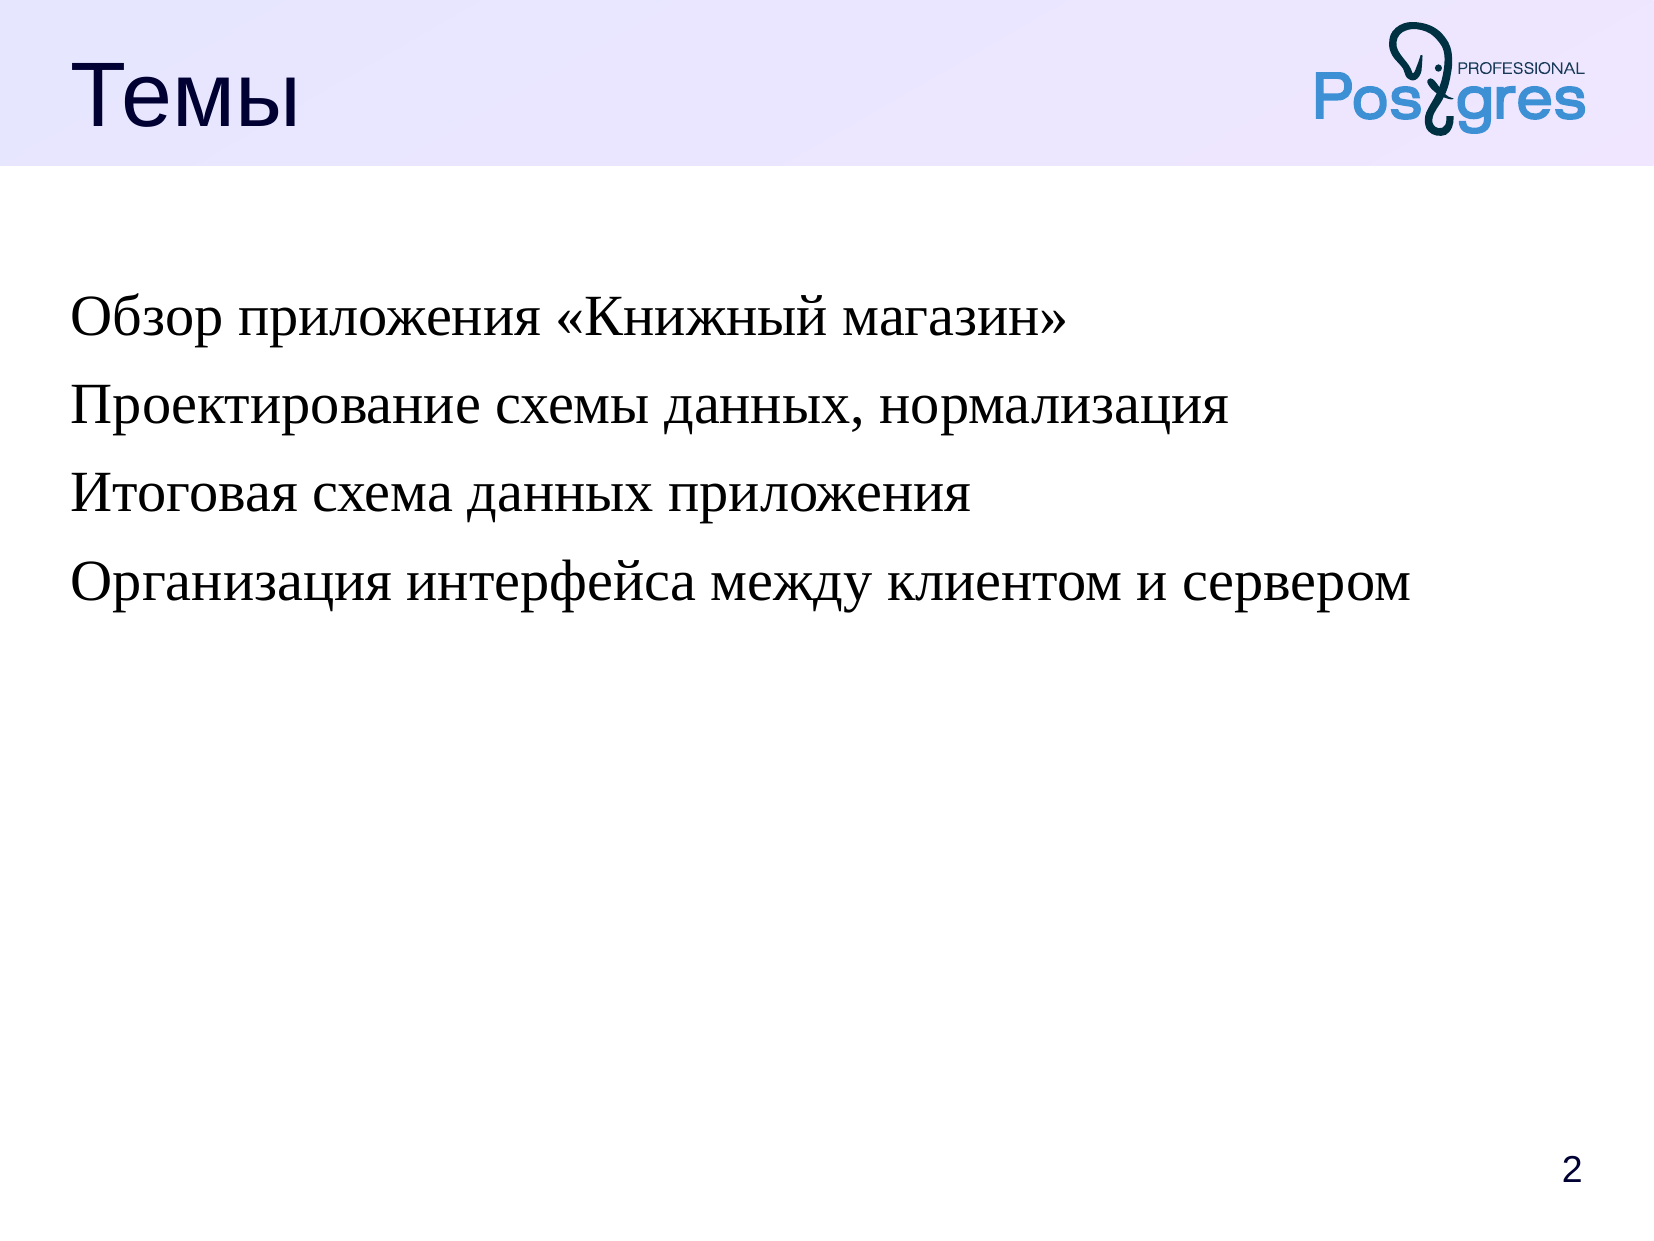

# Темы
Обзор приложения «Книжный магазин»
Проектирование схемы данных, нормализация
Итоговая схема данных приложения
Организация интерфейса между клиентом и сервером